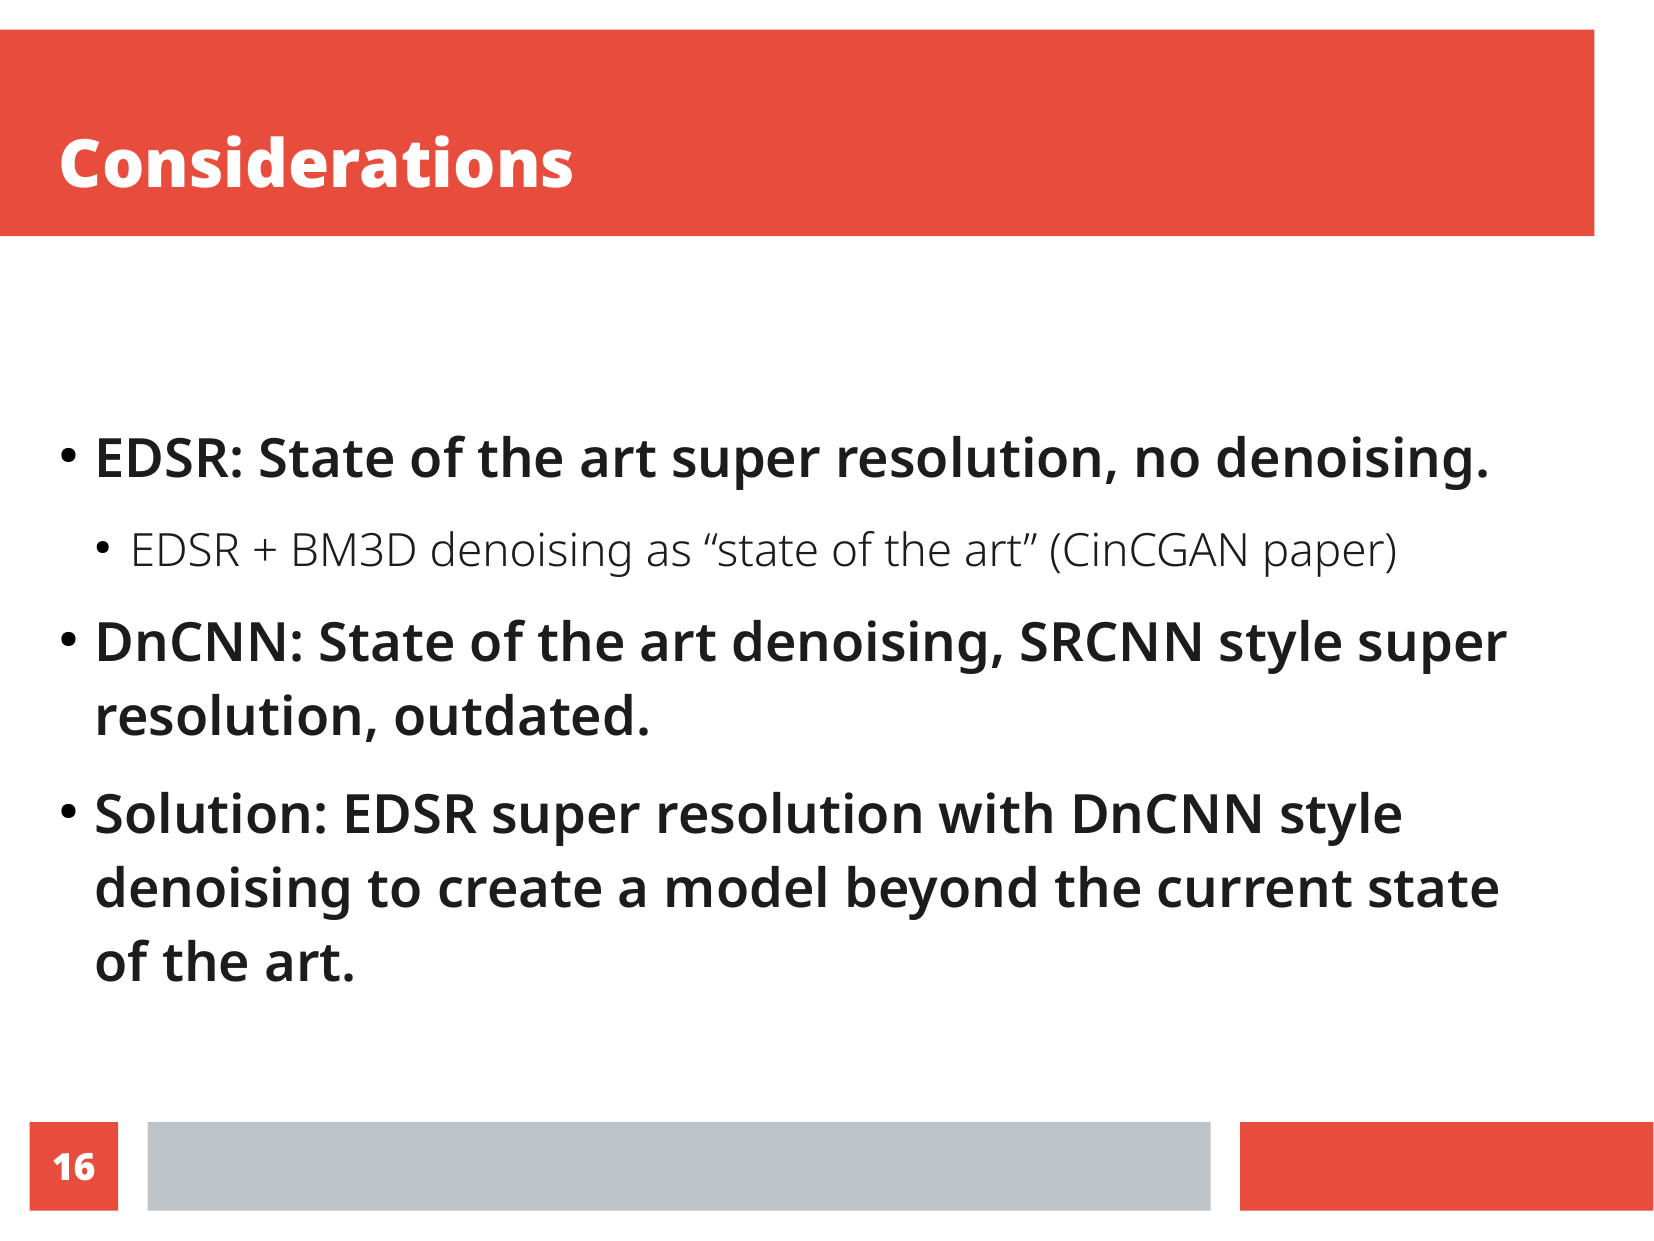

# Considerations
EDSR: State of the art super resolution, no denoising.
EDSR + BM3D denoising as “state of the art” (CinCGAN paper)
DnCNN: State of the art denoising, SRCNN style super resolution, outdated.
Solution: EDSR super resolution with DnCNN style denoising to create a model beyond the current state of the art.
16